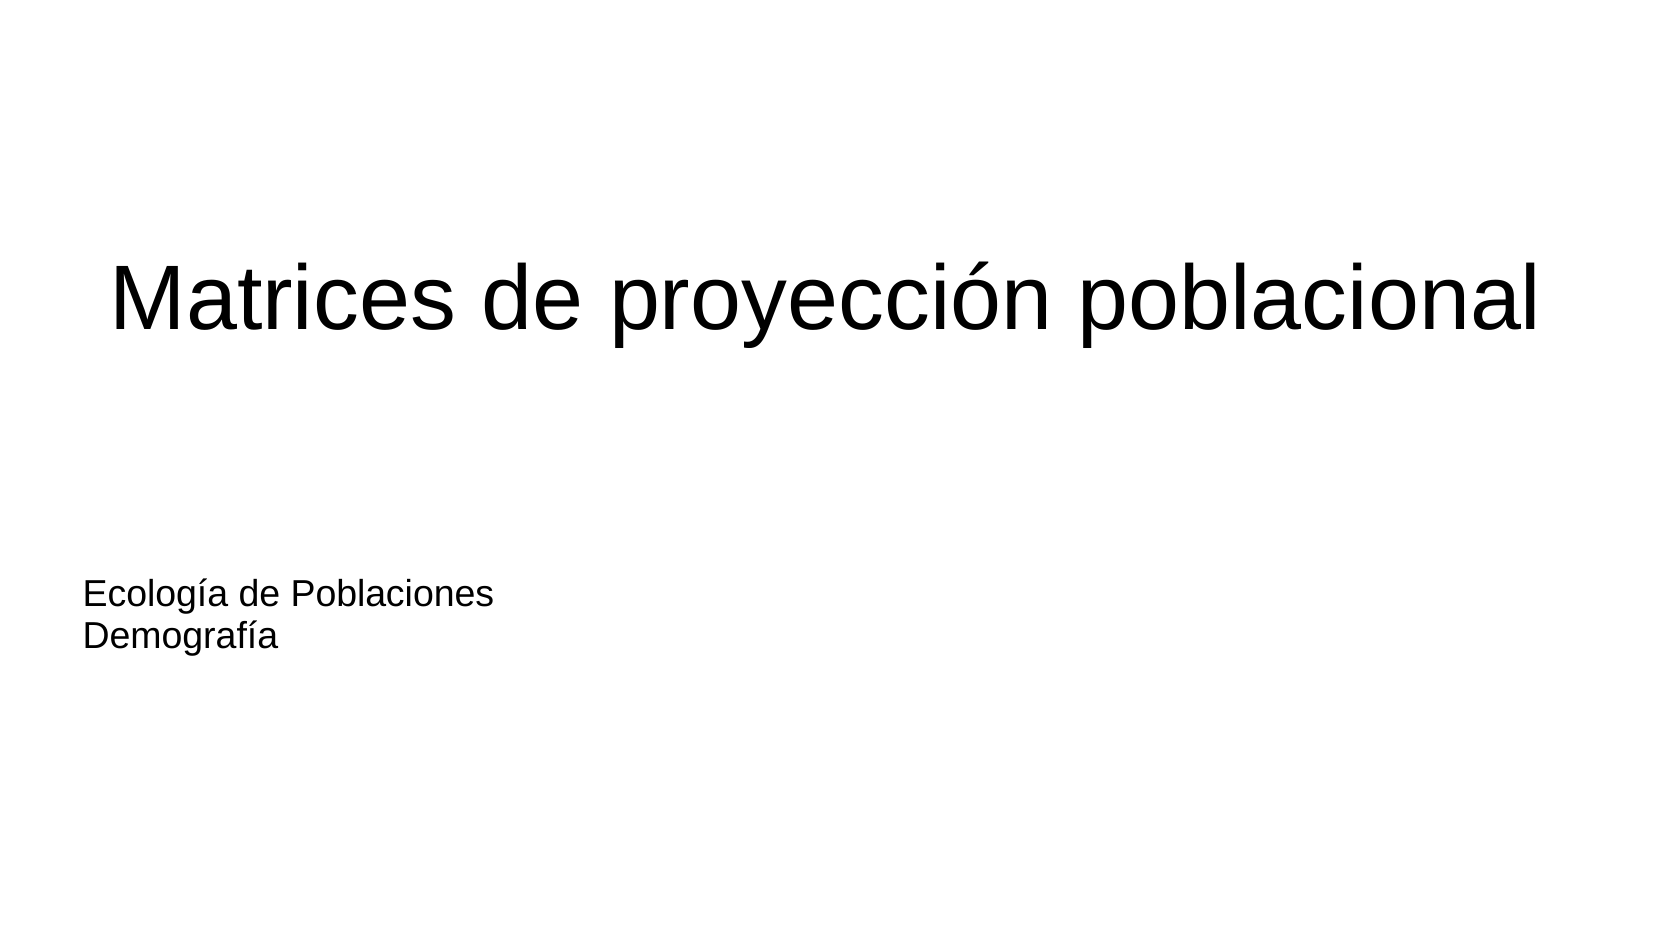

# Matrices de proyección poblacional
Ecología de Poblaciones
Demografía